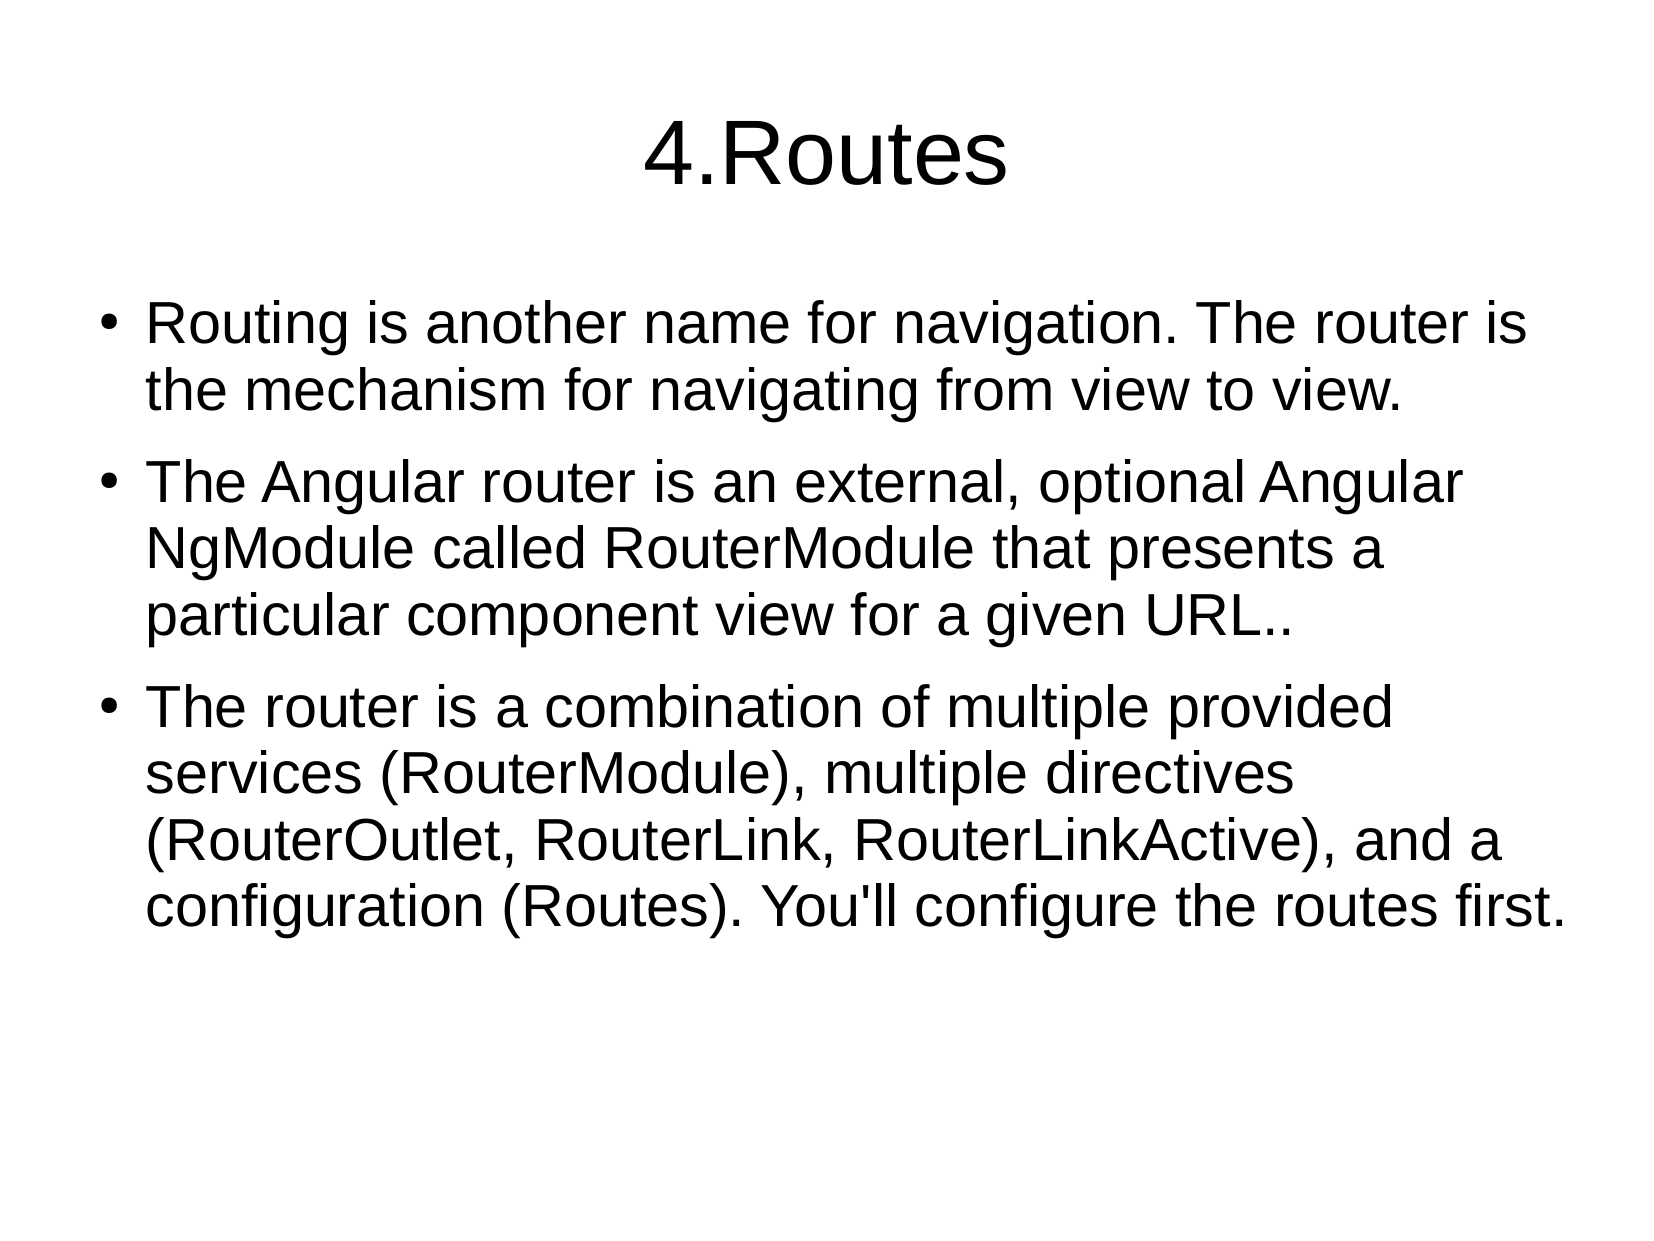

# 4.Routes
Routing is another name for navigation. The router is the mechanism for navigating from view to view.
The Angular router is an external, optional Angular NgModule called RouterModule that presents a particular component view for a given URL..
The router is a combination of multiple provided services (RouterModule), multiple directives (RouterOutlet, RouterLink, RouterLinkActive), and a configuration (Routes). You'll configure the routes first.